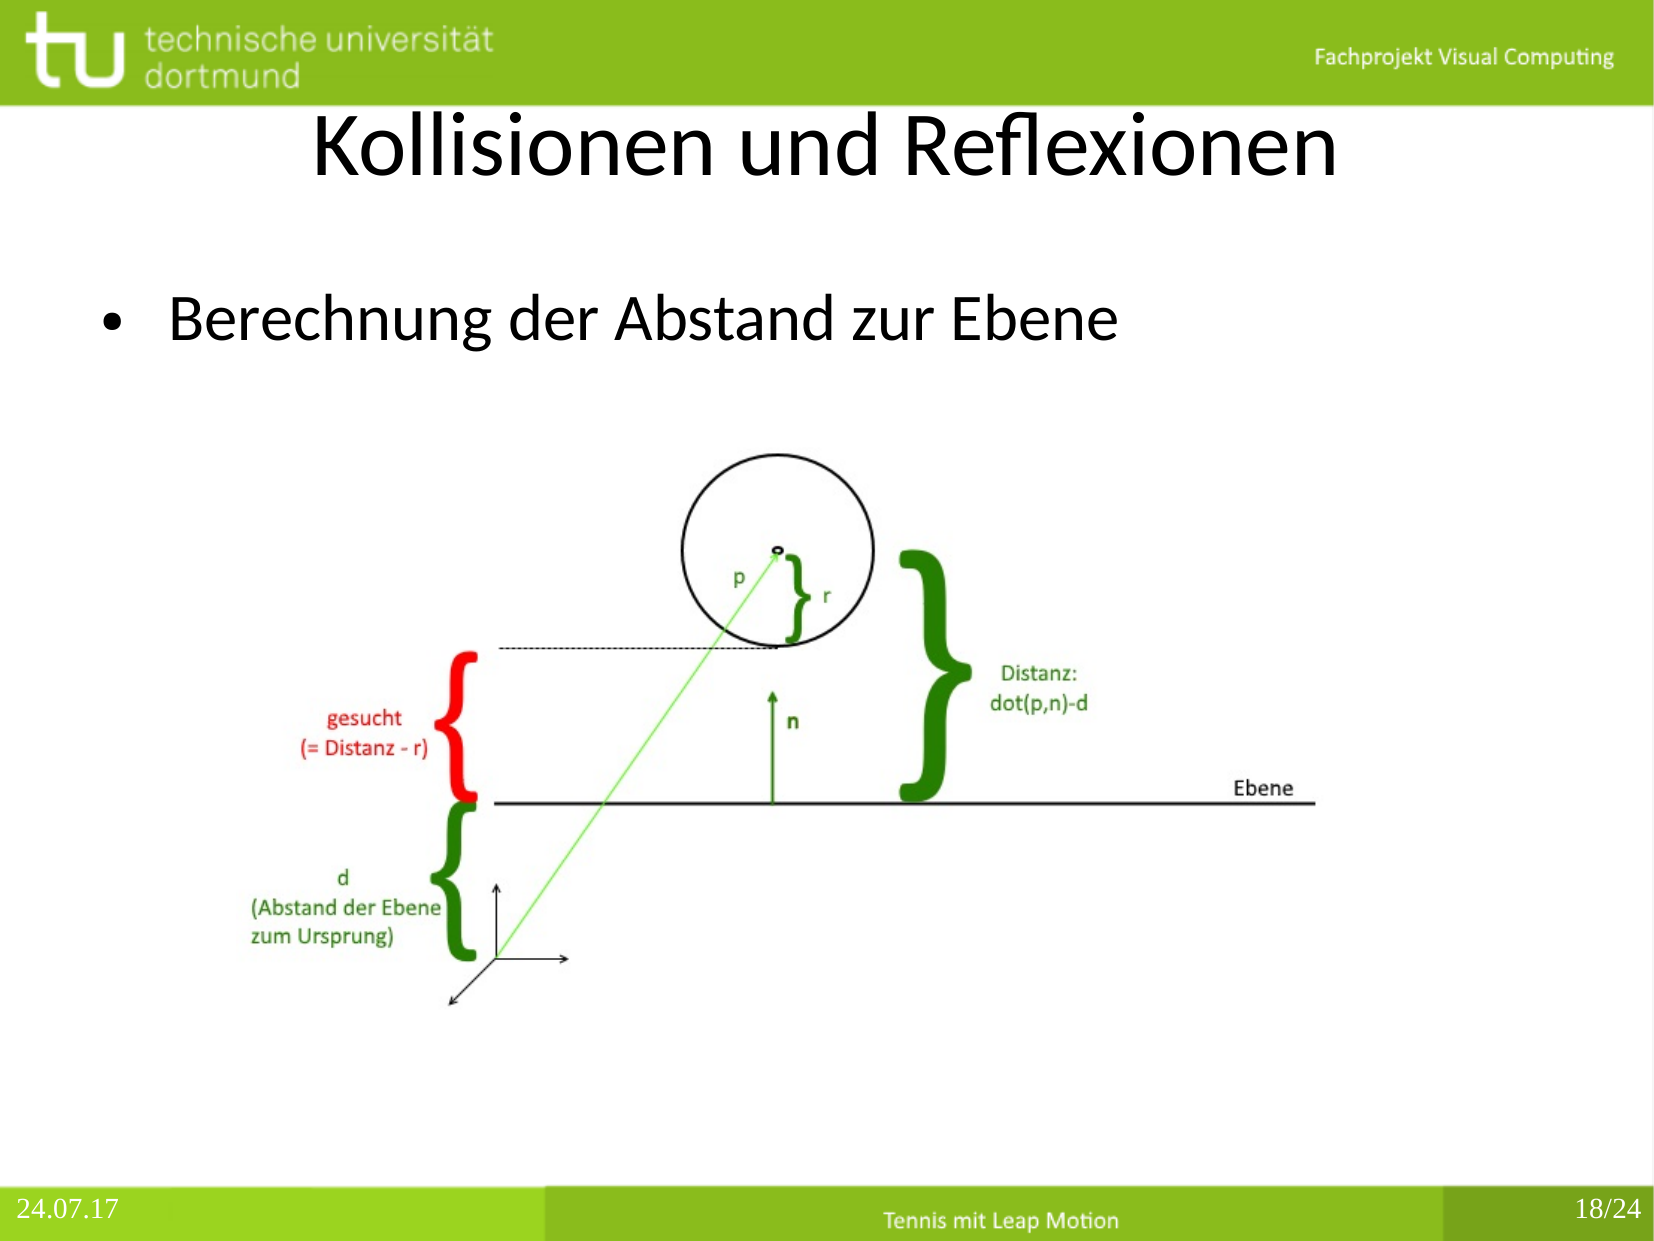

# Kollisionen und Reflexionen
 Berechnung der Abstand zur Ebene
24.07.17
18